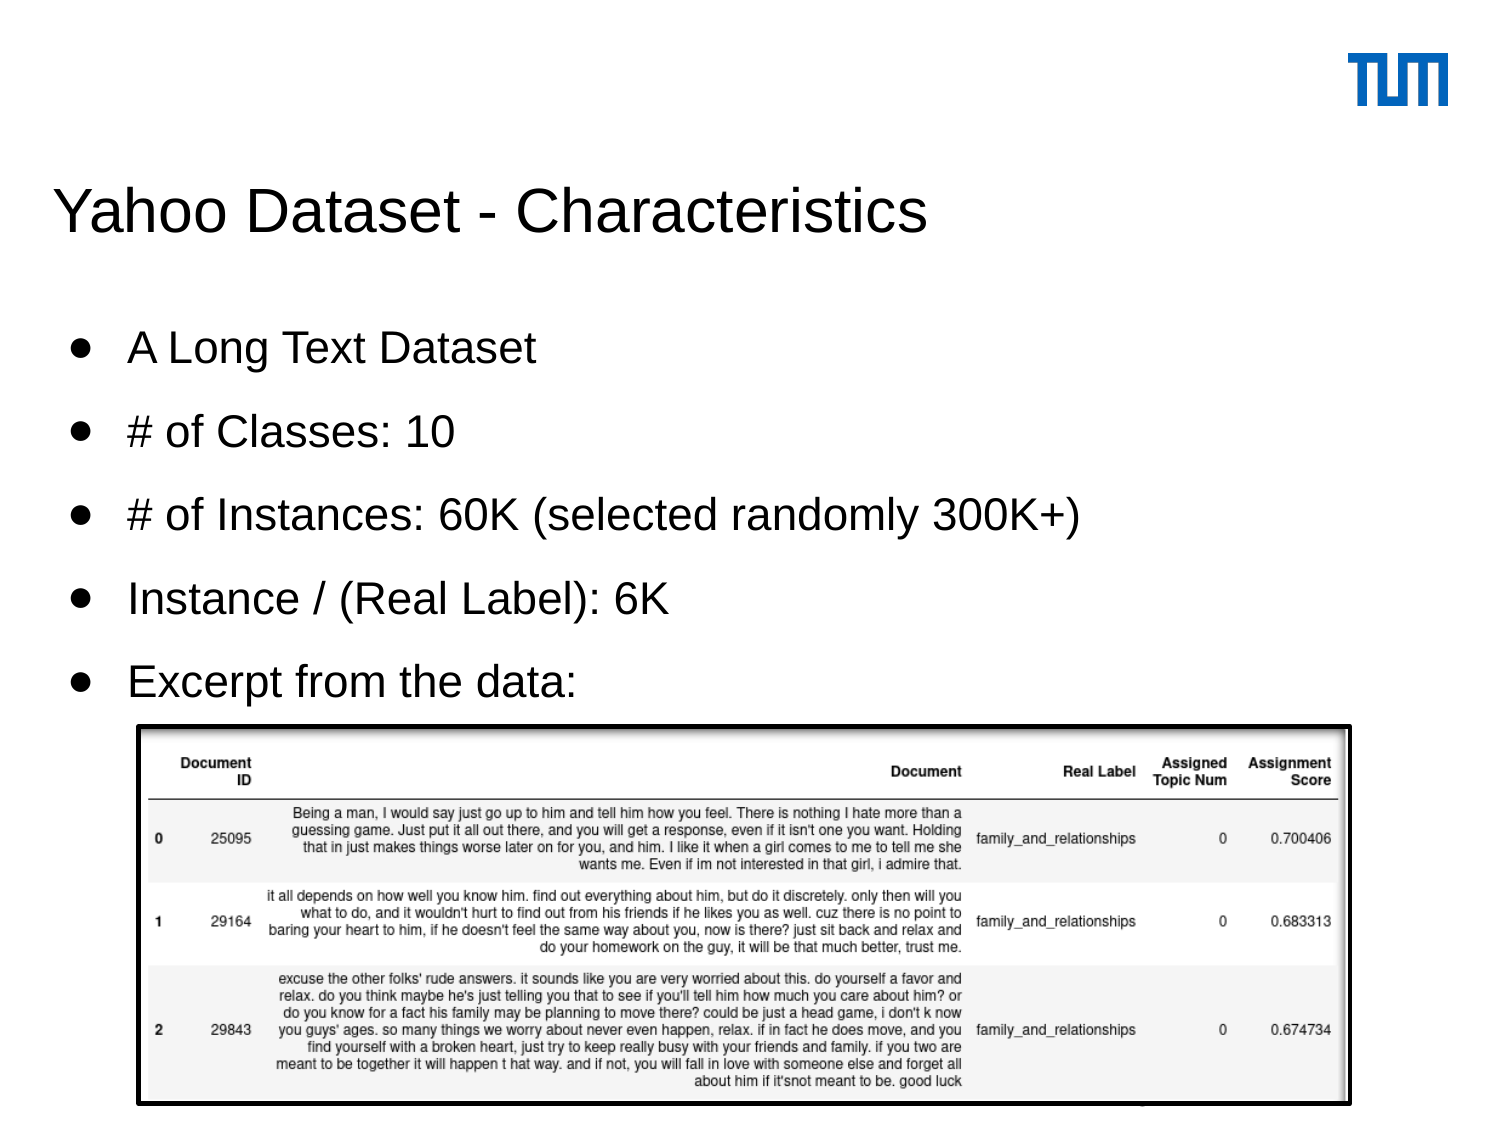

Yahoo Dataset - Characteristics
A Long Text Dataset
# of Classes: 10
# of Instances: 60K (selected randomly 300K+)
Instance / (Real Label): 6K
Excerpt from the data: